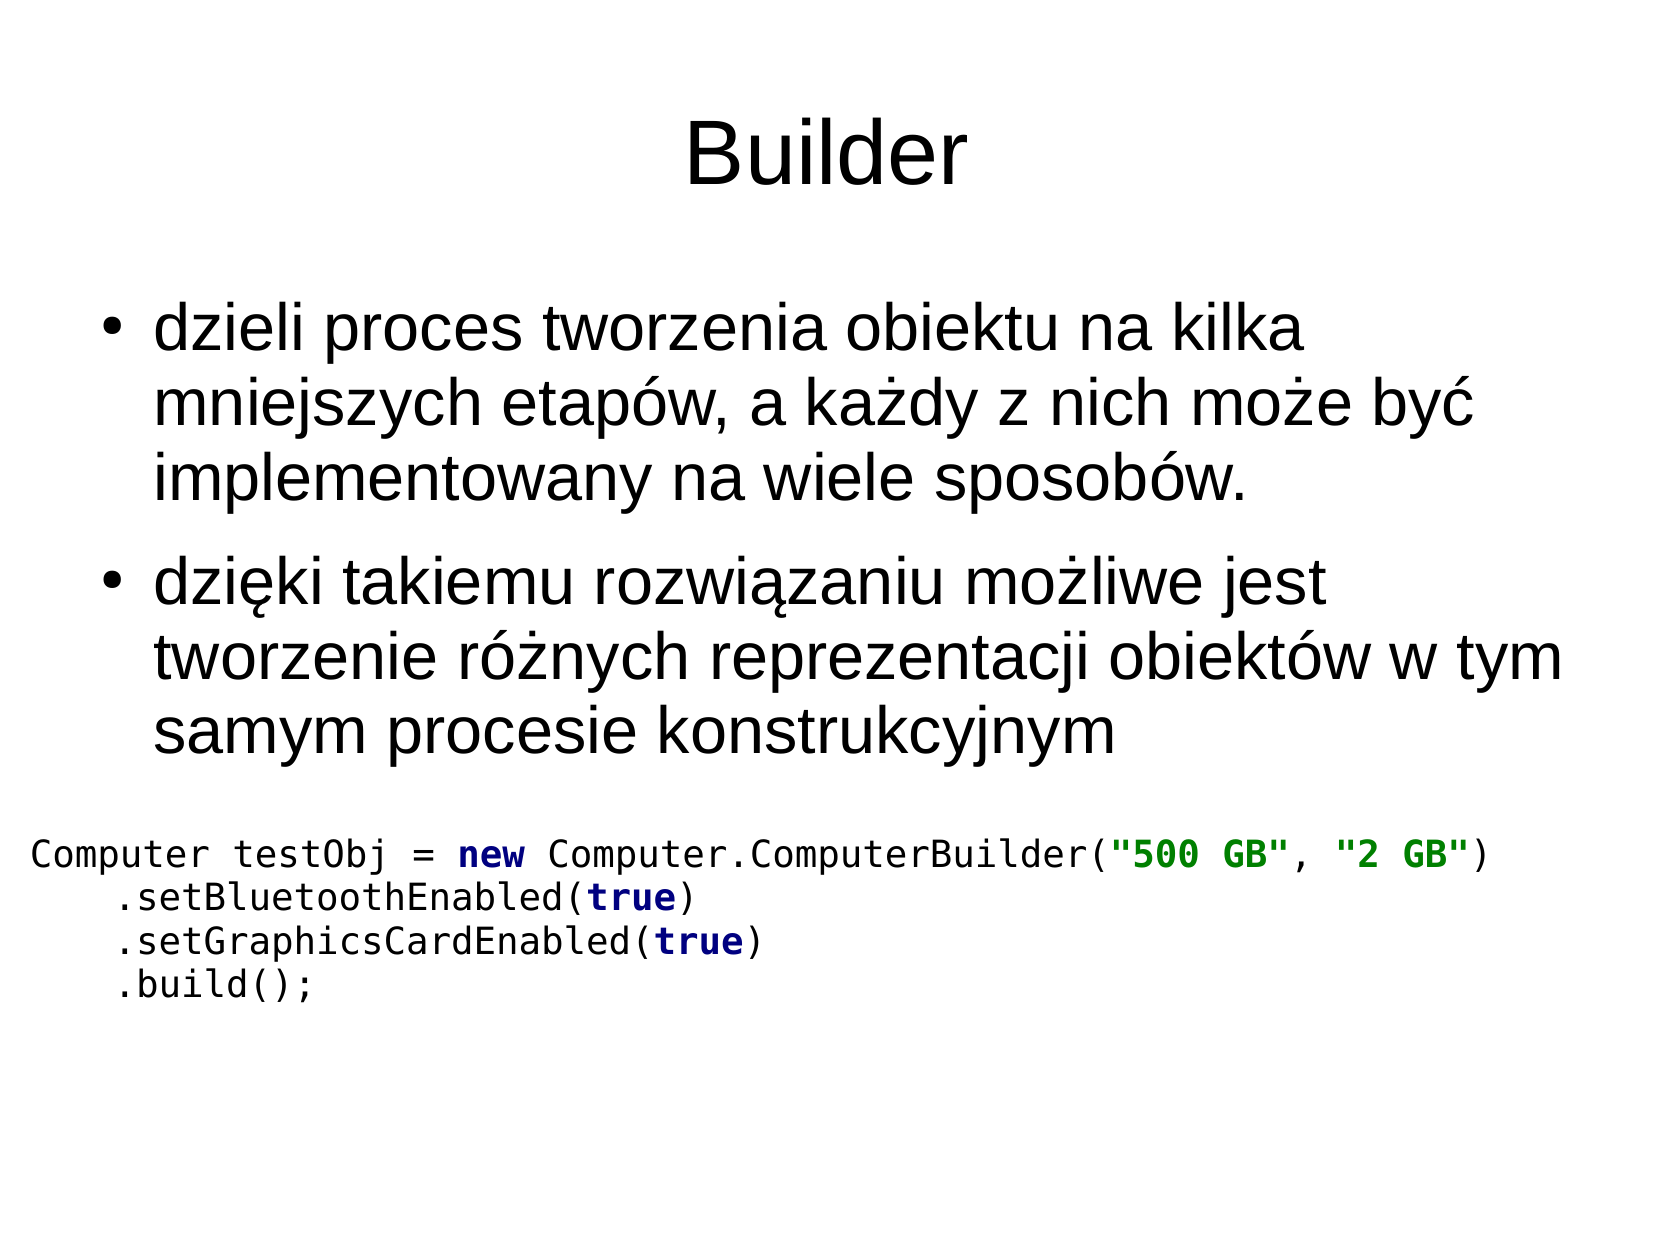

# Builder
dzieli proces tworzenia obiektu na kilka mniejszych etapów, a każdy z nich może być implementowany na wiele sposobów.
dzięki takiemu rozwiązaniu możliwe jest tworzenie różnych reprezentacji obiektów w tym samym procesie konstrukcyjnym
Computer testObj = new Computer.ComputerBuilder("500 GB", "2 GB")
 .setBluetoothEnabled(true)
 .setGraphicsCardEnabled(true)
 .build();